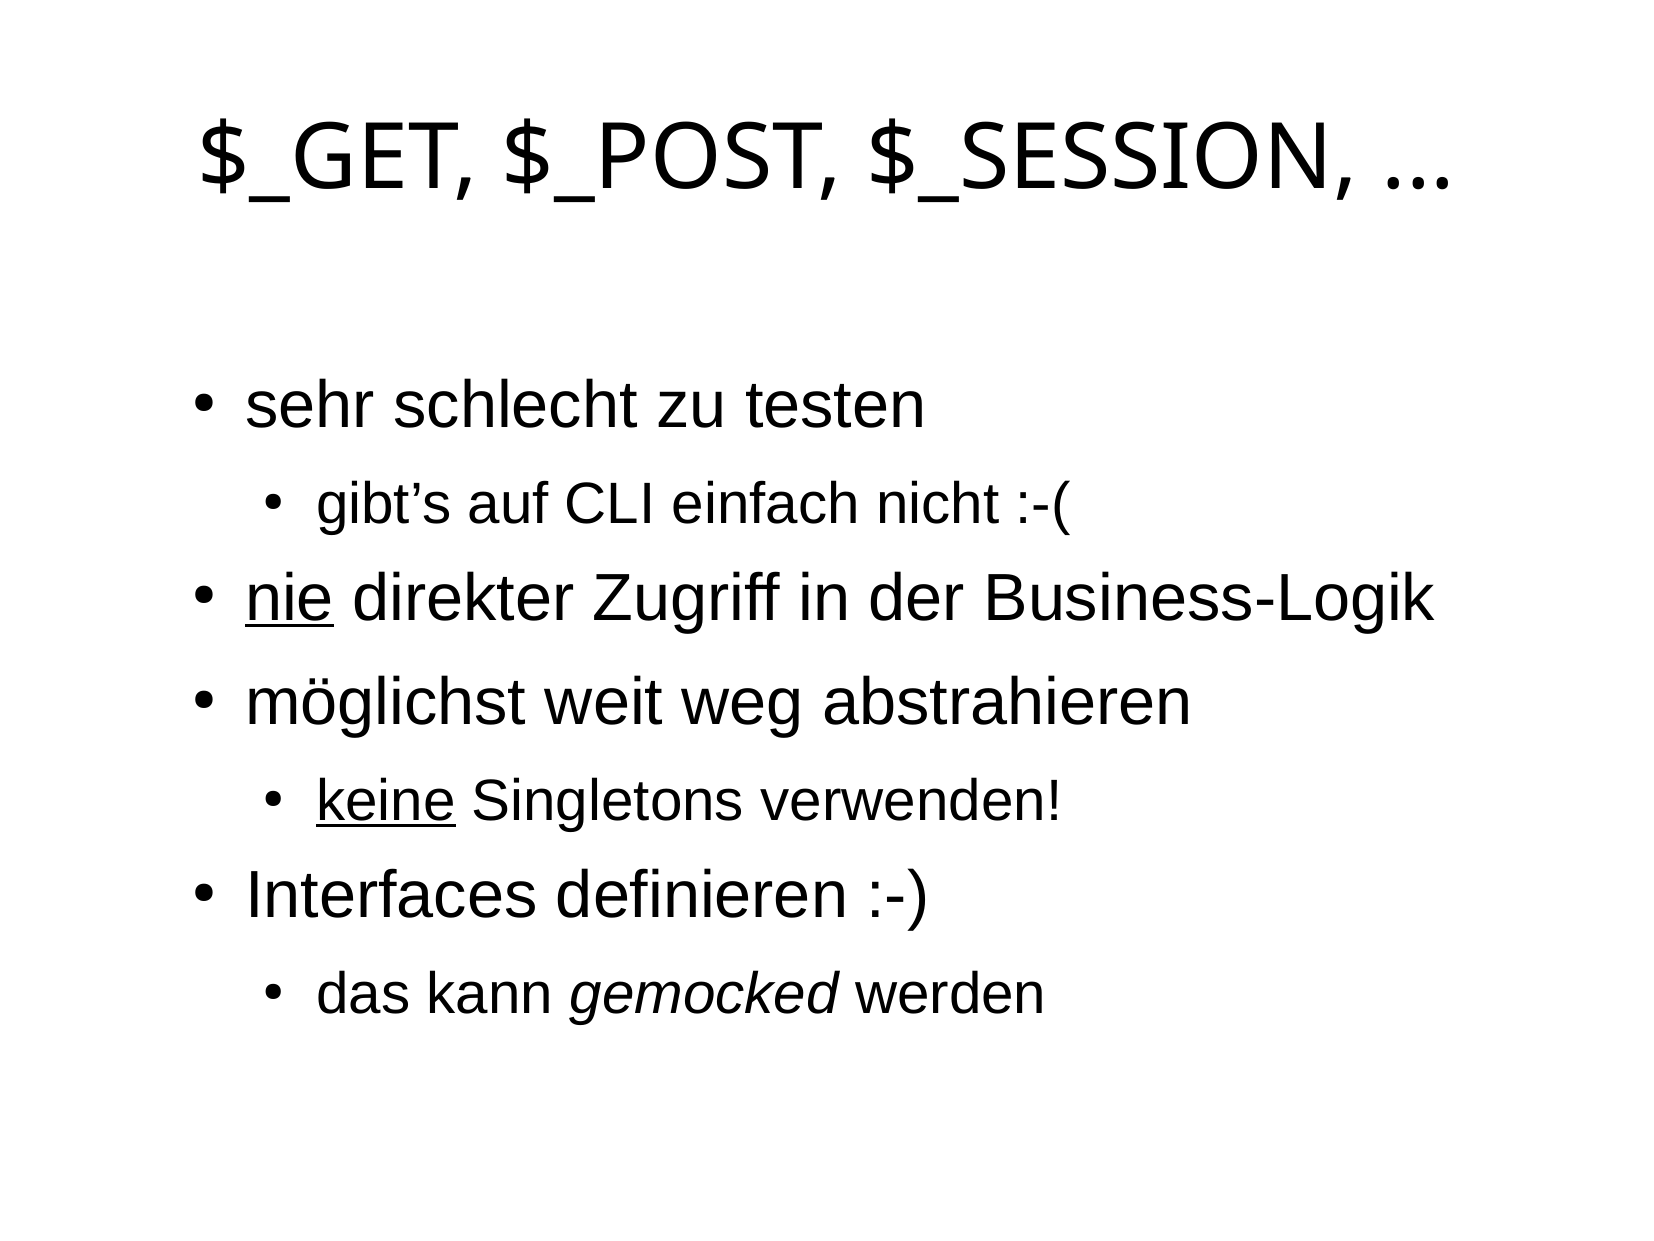

$_GET, $_POST, $_SESSION, ...
# sehr schlecht zu testen
gibt’s auf CLI einfach nicht :-(
nie direkter Zugriff in der Business-Logik
möglichst weit weg abstrahieren
keine Singletons verwenden!
Interfaces definieren :-)
das kann gemocked werden